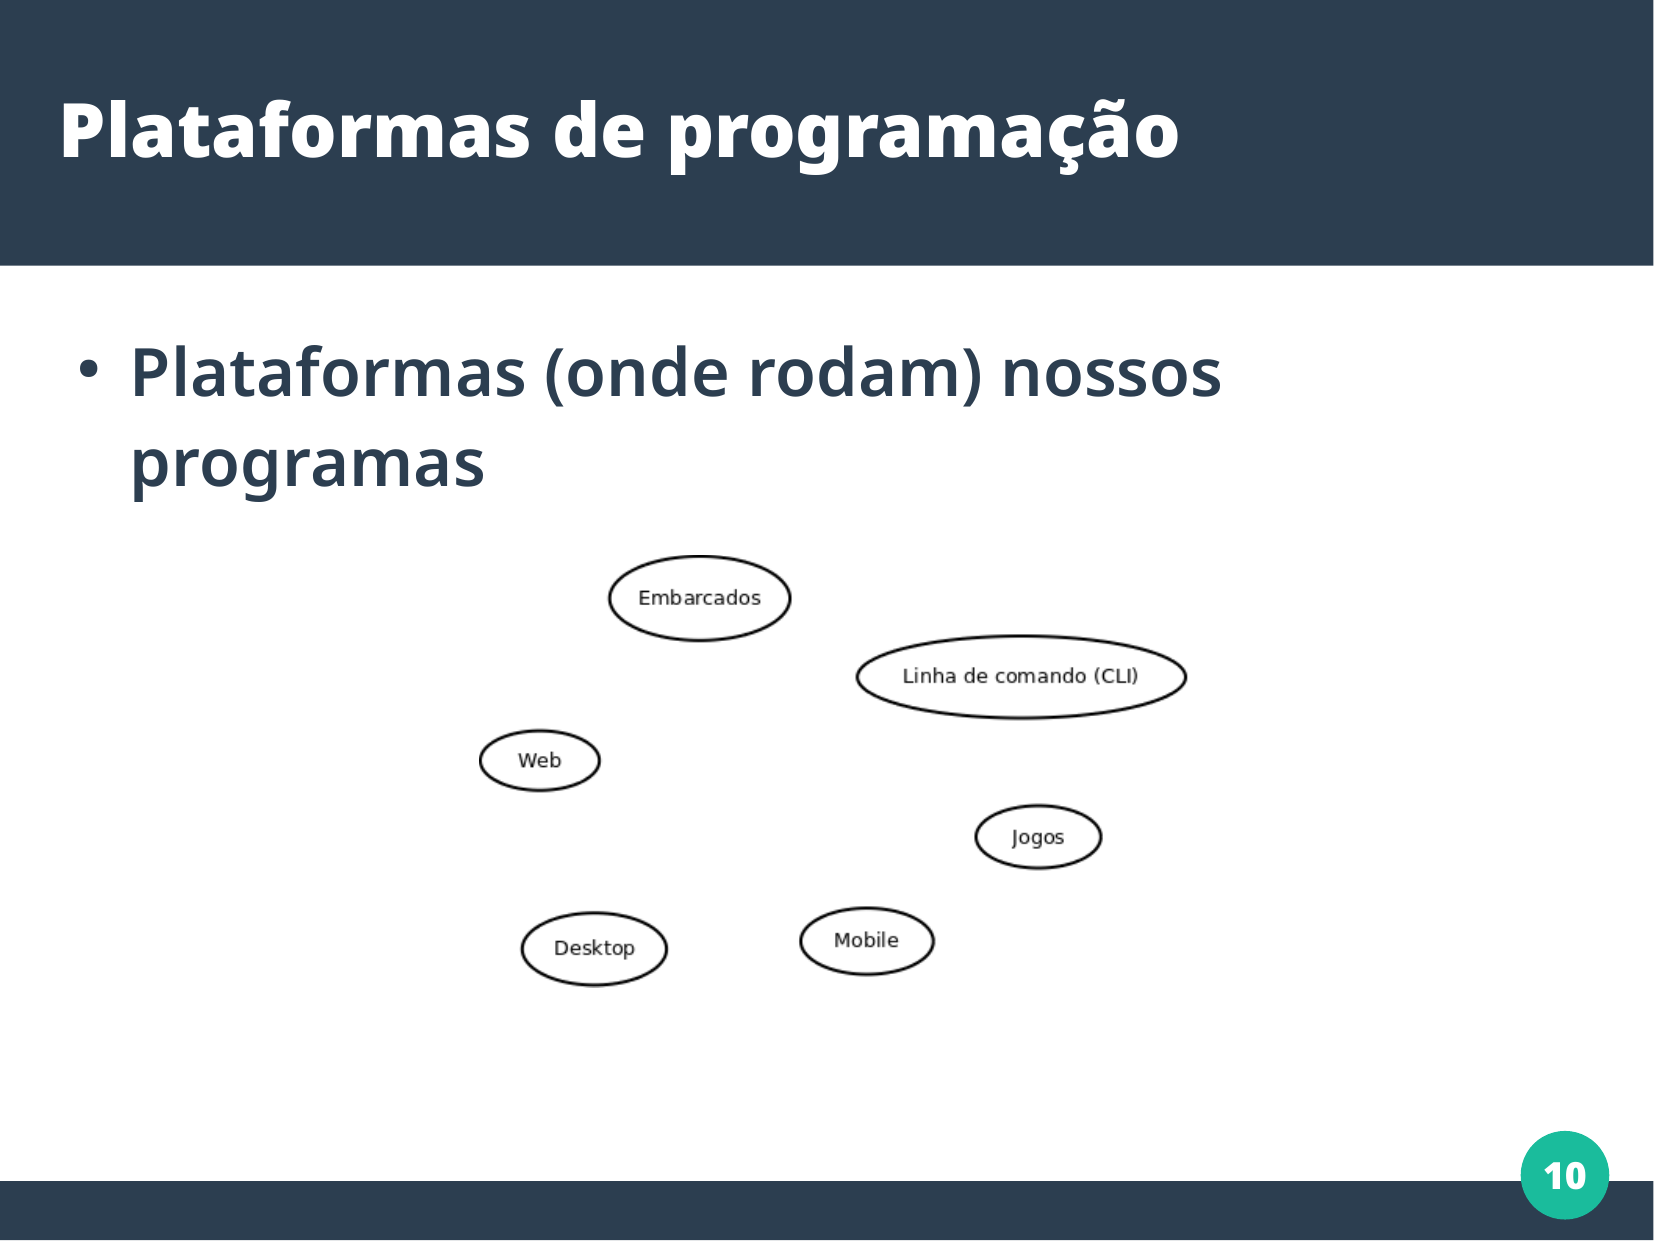

# Plataformas de programação
Plataformas (onde rodam) nossos programas
10